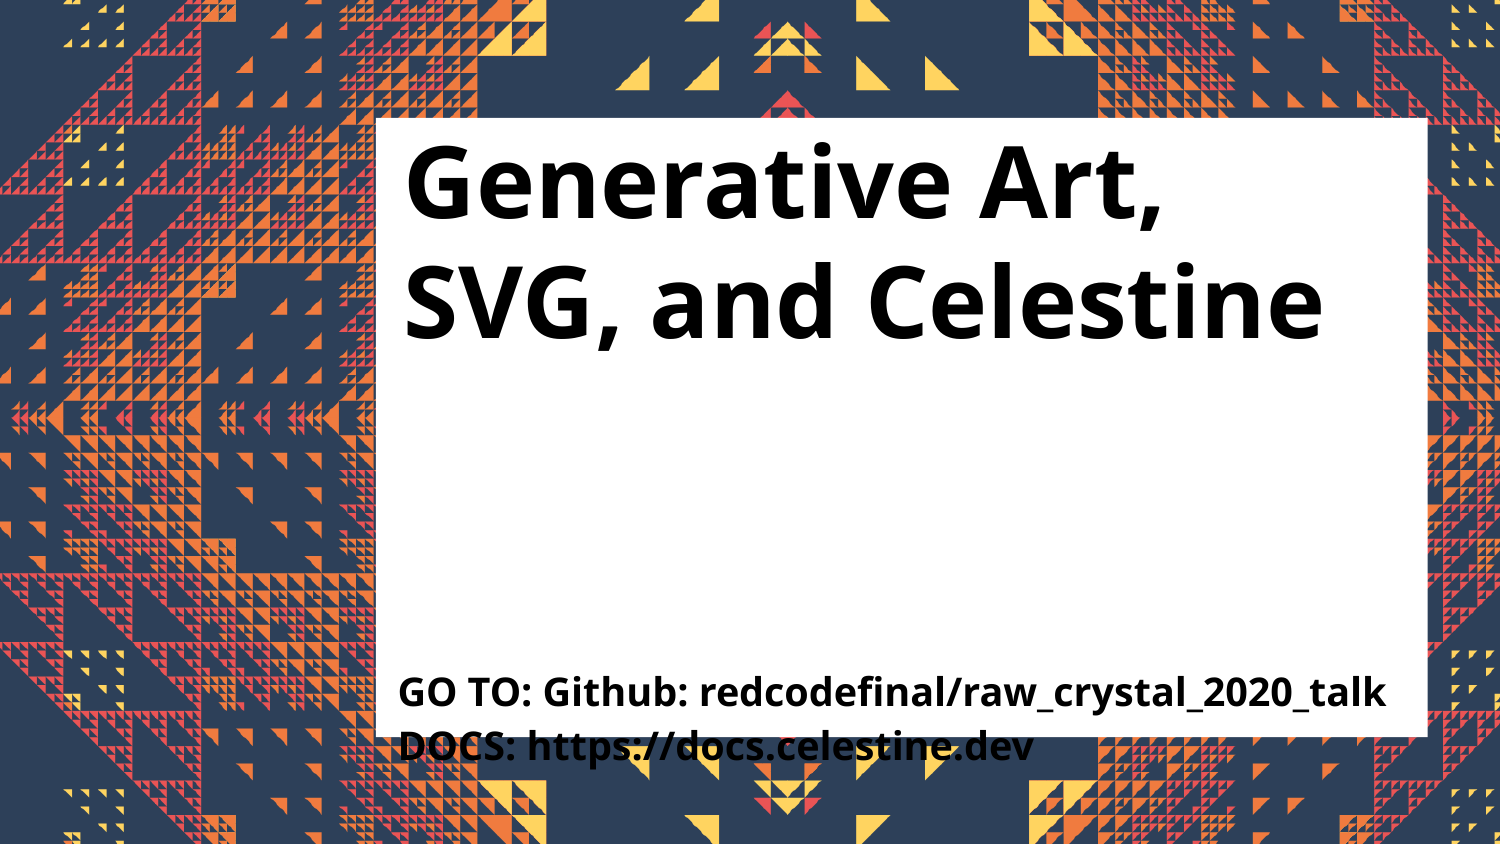

# Generative Art, SVG, and Celestine
GO TO: Github: redcodefinal/raw_crystal_2020_talk
DOCS: https://docs.celestine.dev